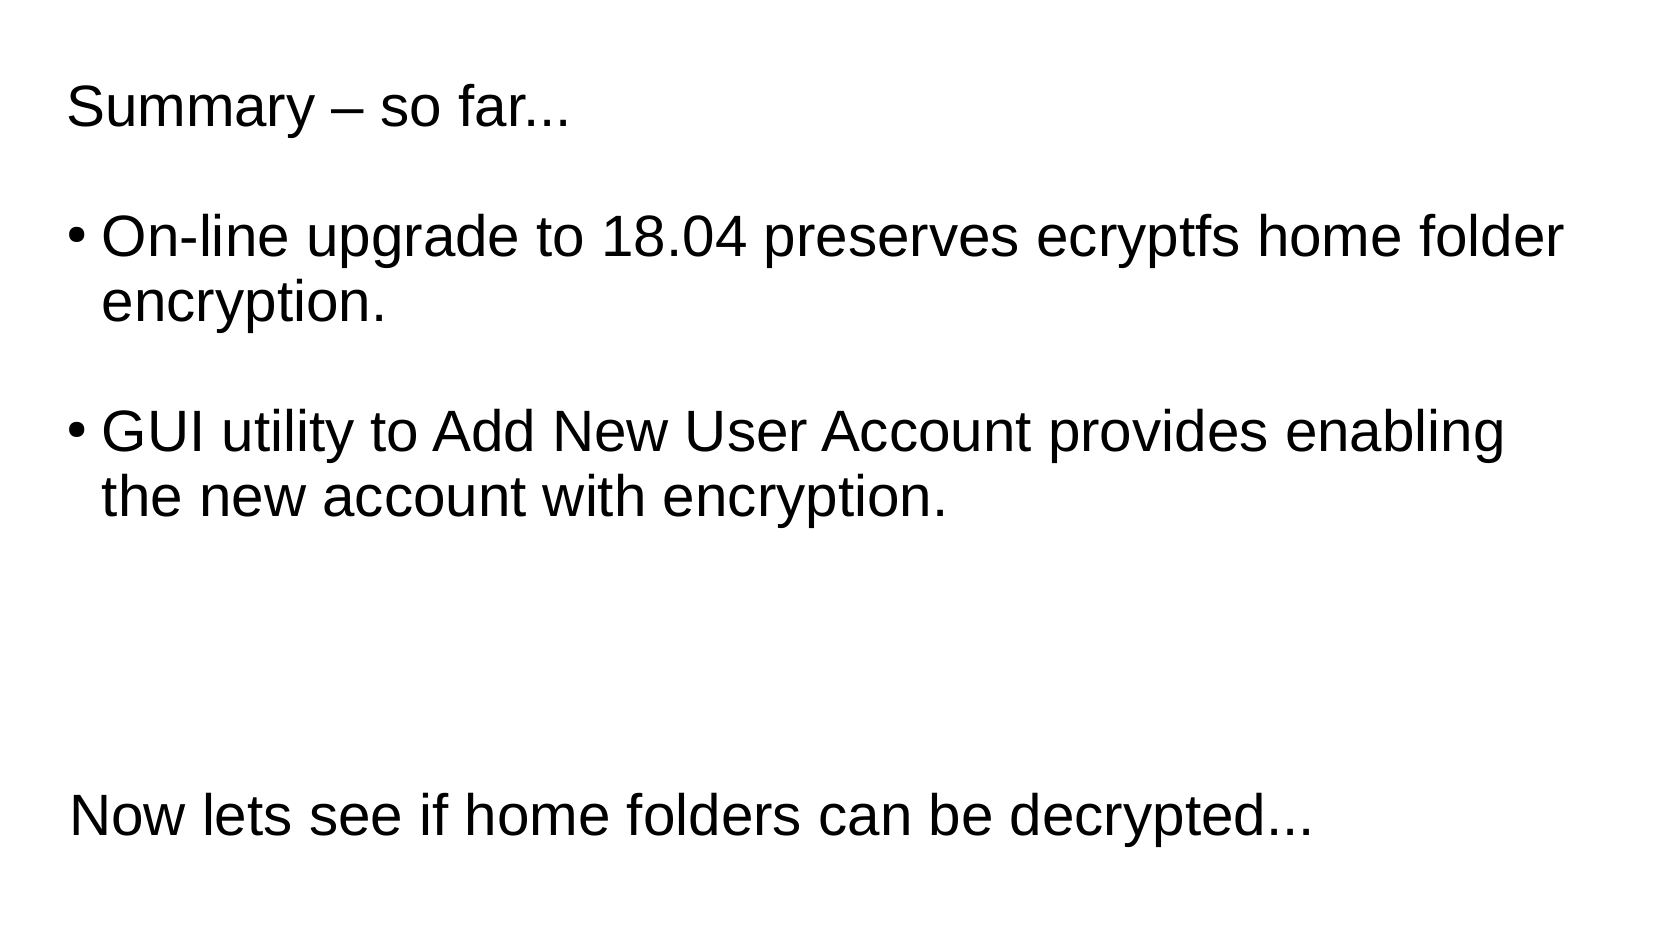

Summary – so far...
On-line upgrade to 18.04 preserves ecryptfs home folder encryption.
GUI utility to Add New User Account provides enabling the new account with encryption.
# Now lets see if home folders can be decrypted...